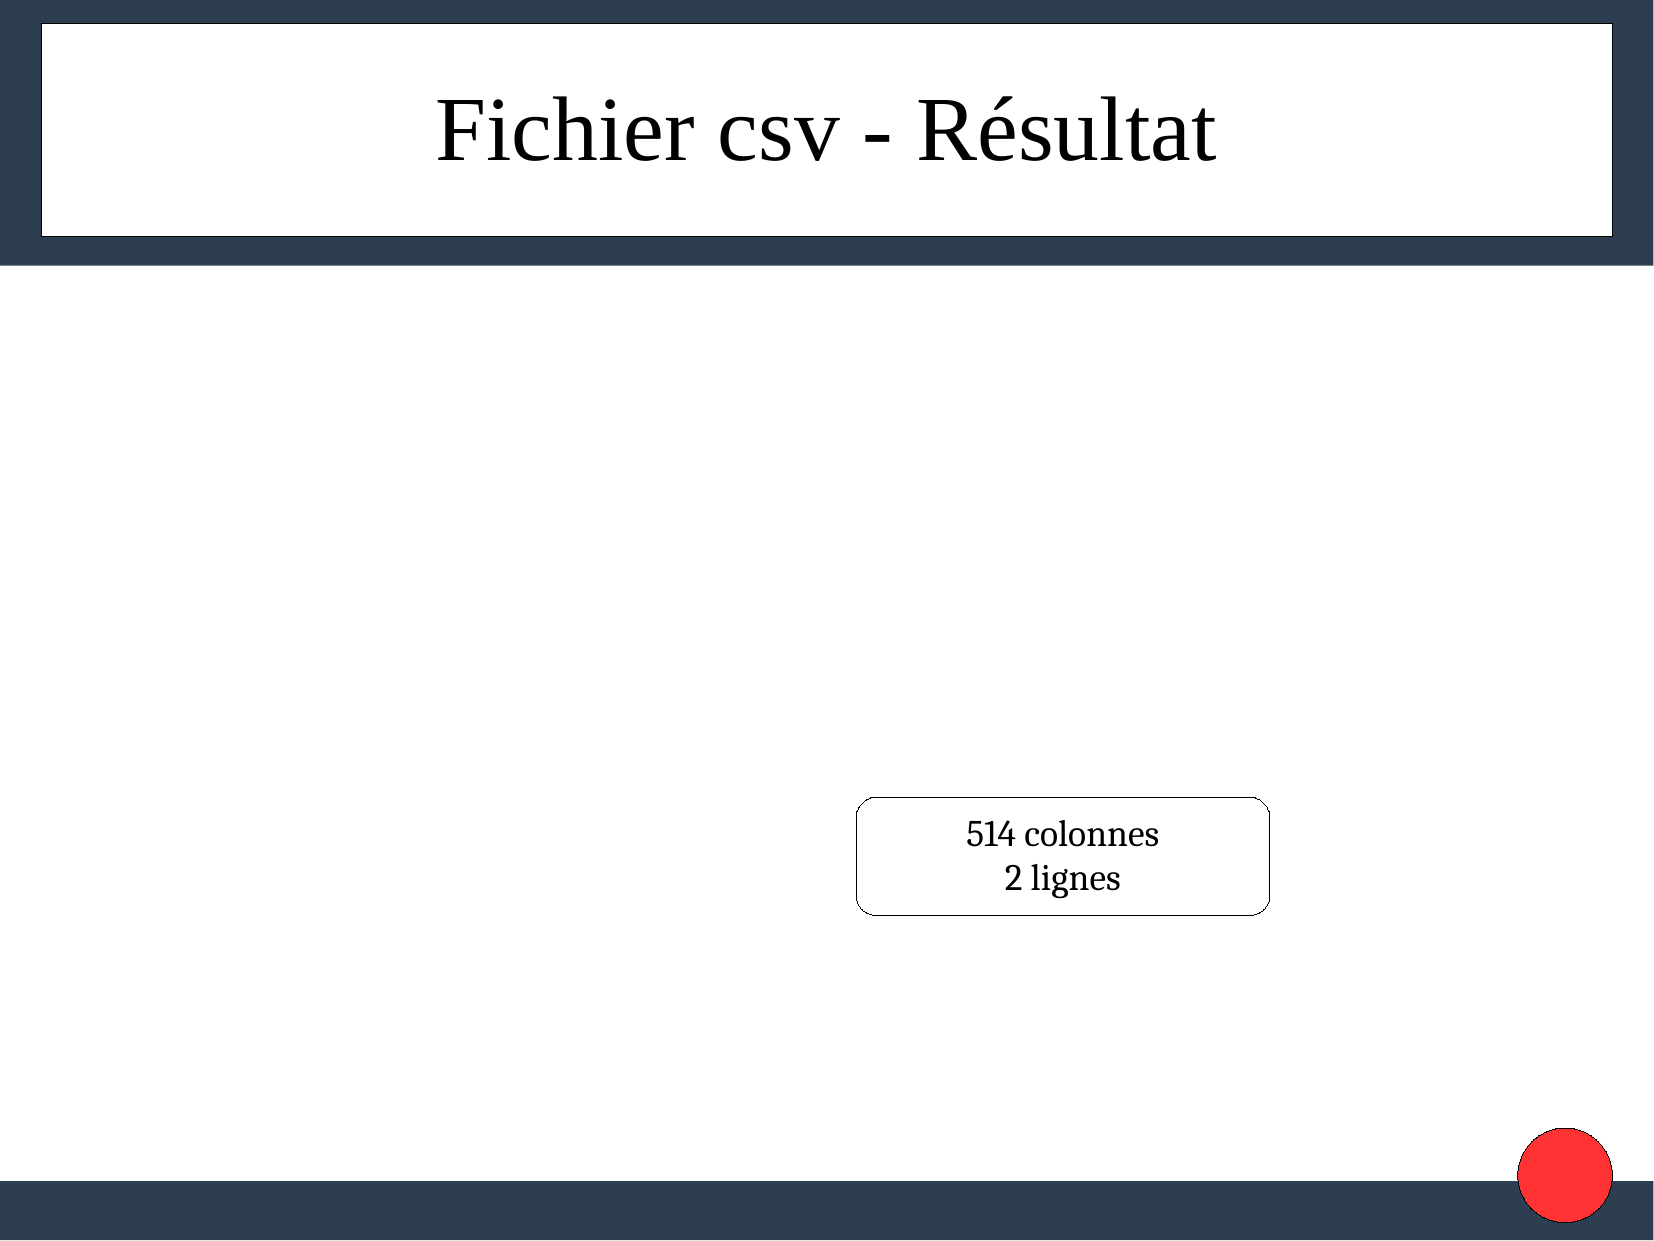

Fichier csv - Résultat
514 colonnes
2 lignes